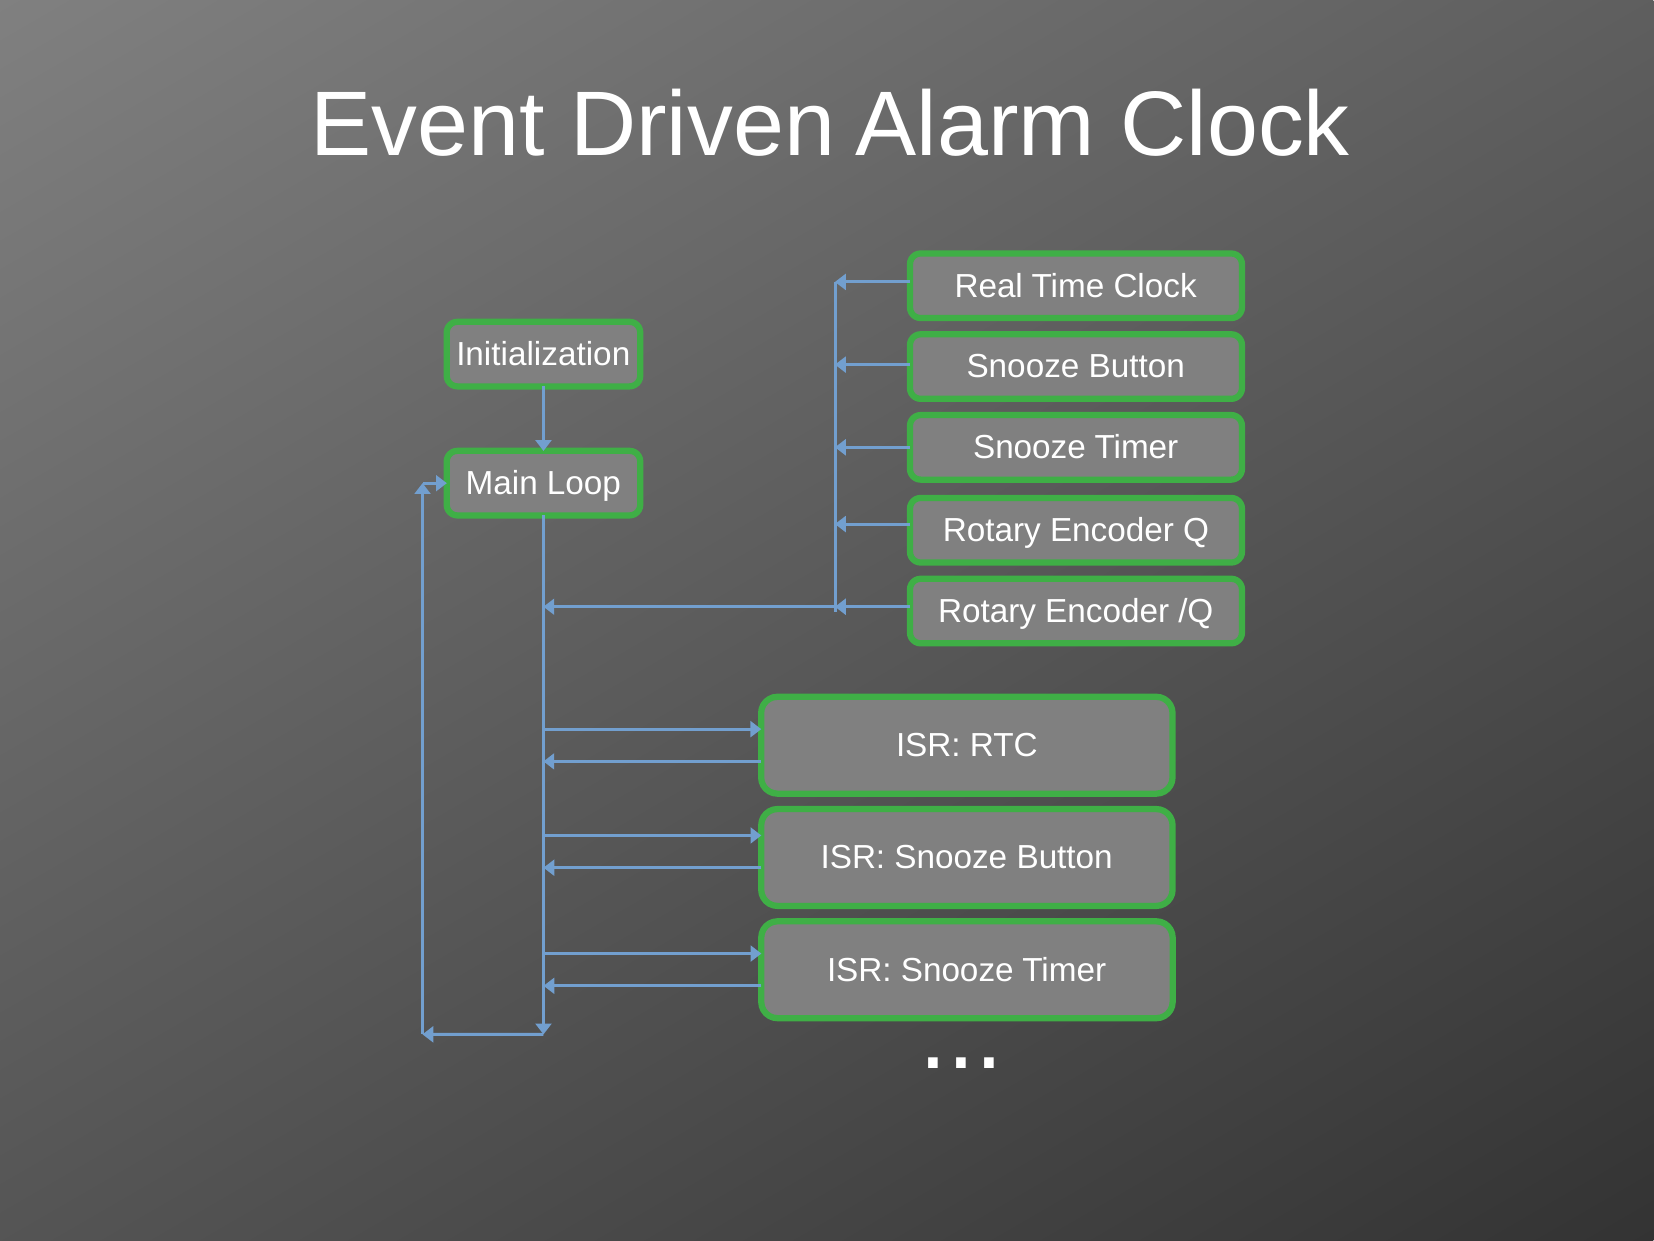

# Event Driven Alarm Clock
Real Time Clock
Initialization
Snooze Button
Snooze Timer
Main Loop
Rotary Encoder Q
Rotary Encoder /Q
ISR: RTC
ISR: Snooze Button
ISR: Snooze Timer
...